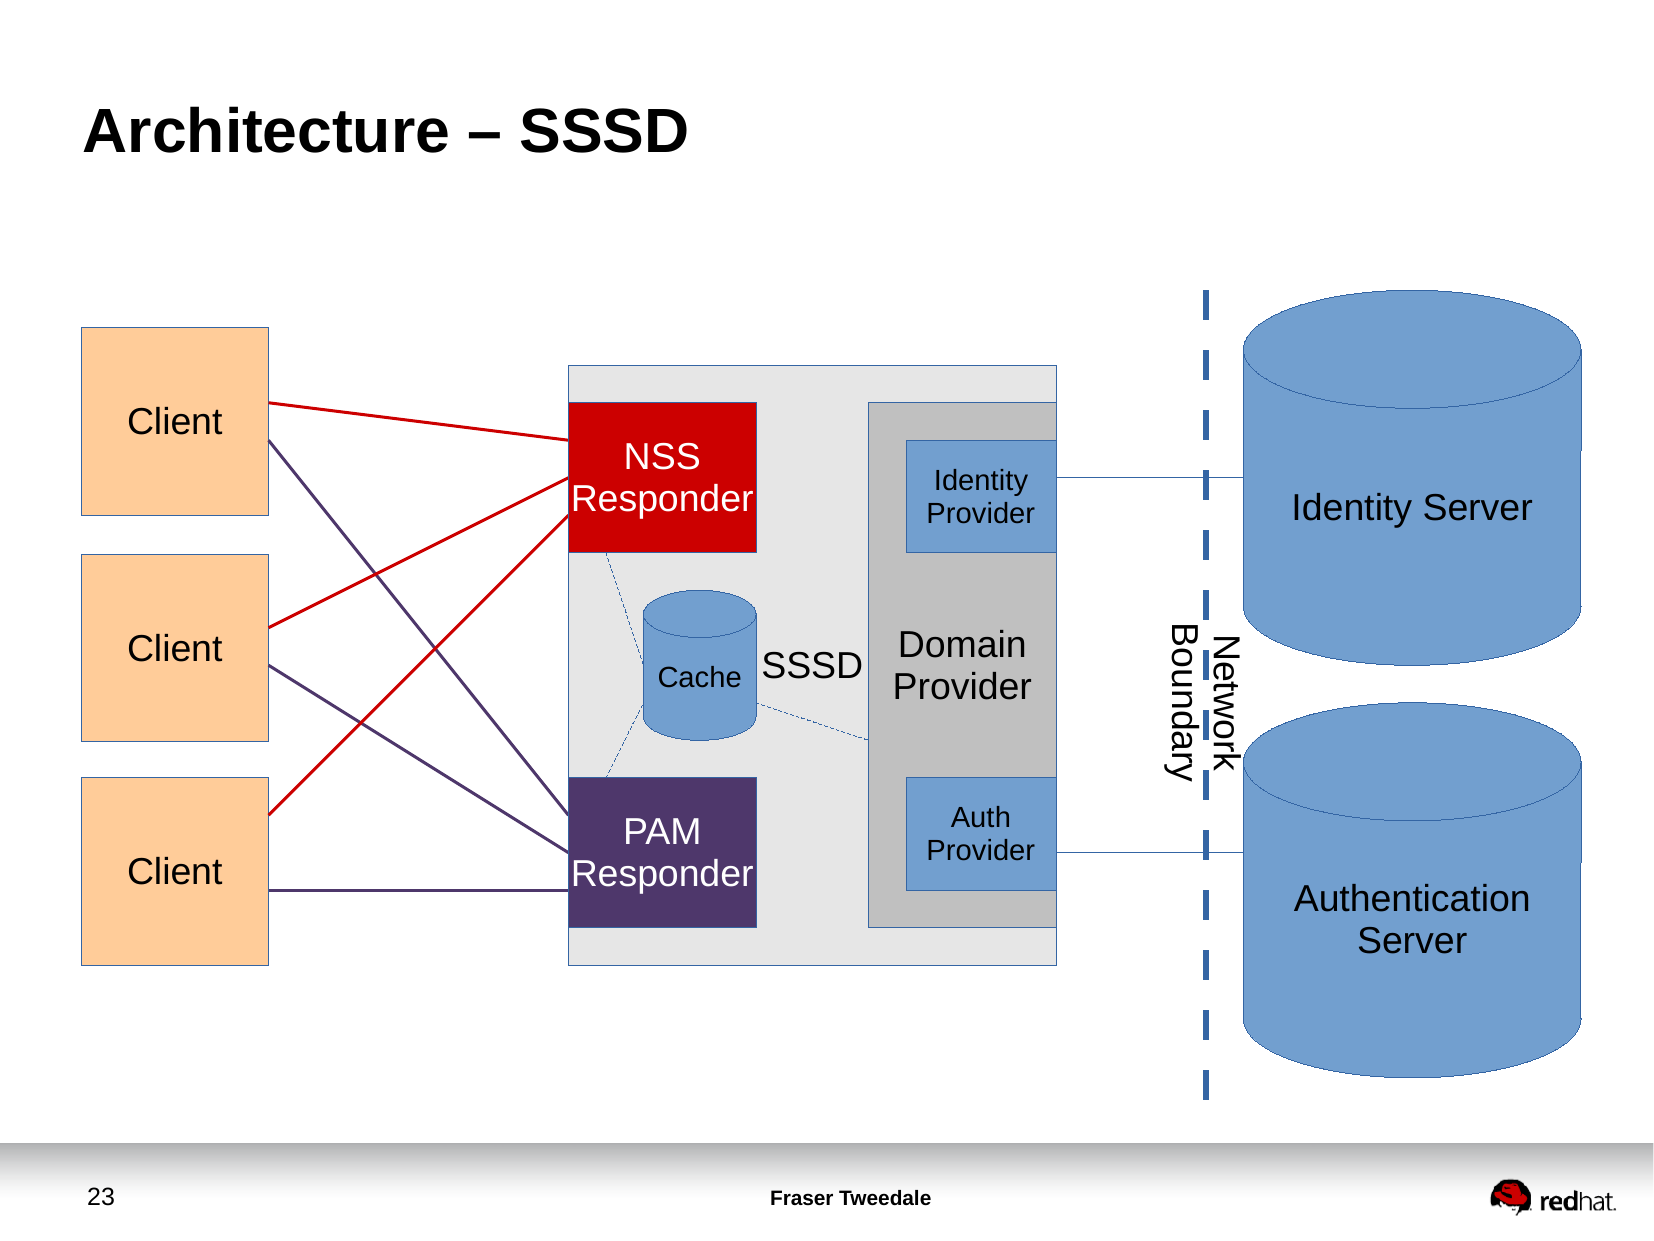

# Architecture – SSSD
Network
Boundary
Identity Server
Client
SSSD
NSS
Responder
Domain
Provider
Identity
Provider
Client
Cache
Authentication
Server
Client
PAM
Responder
Auth
Provider